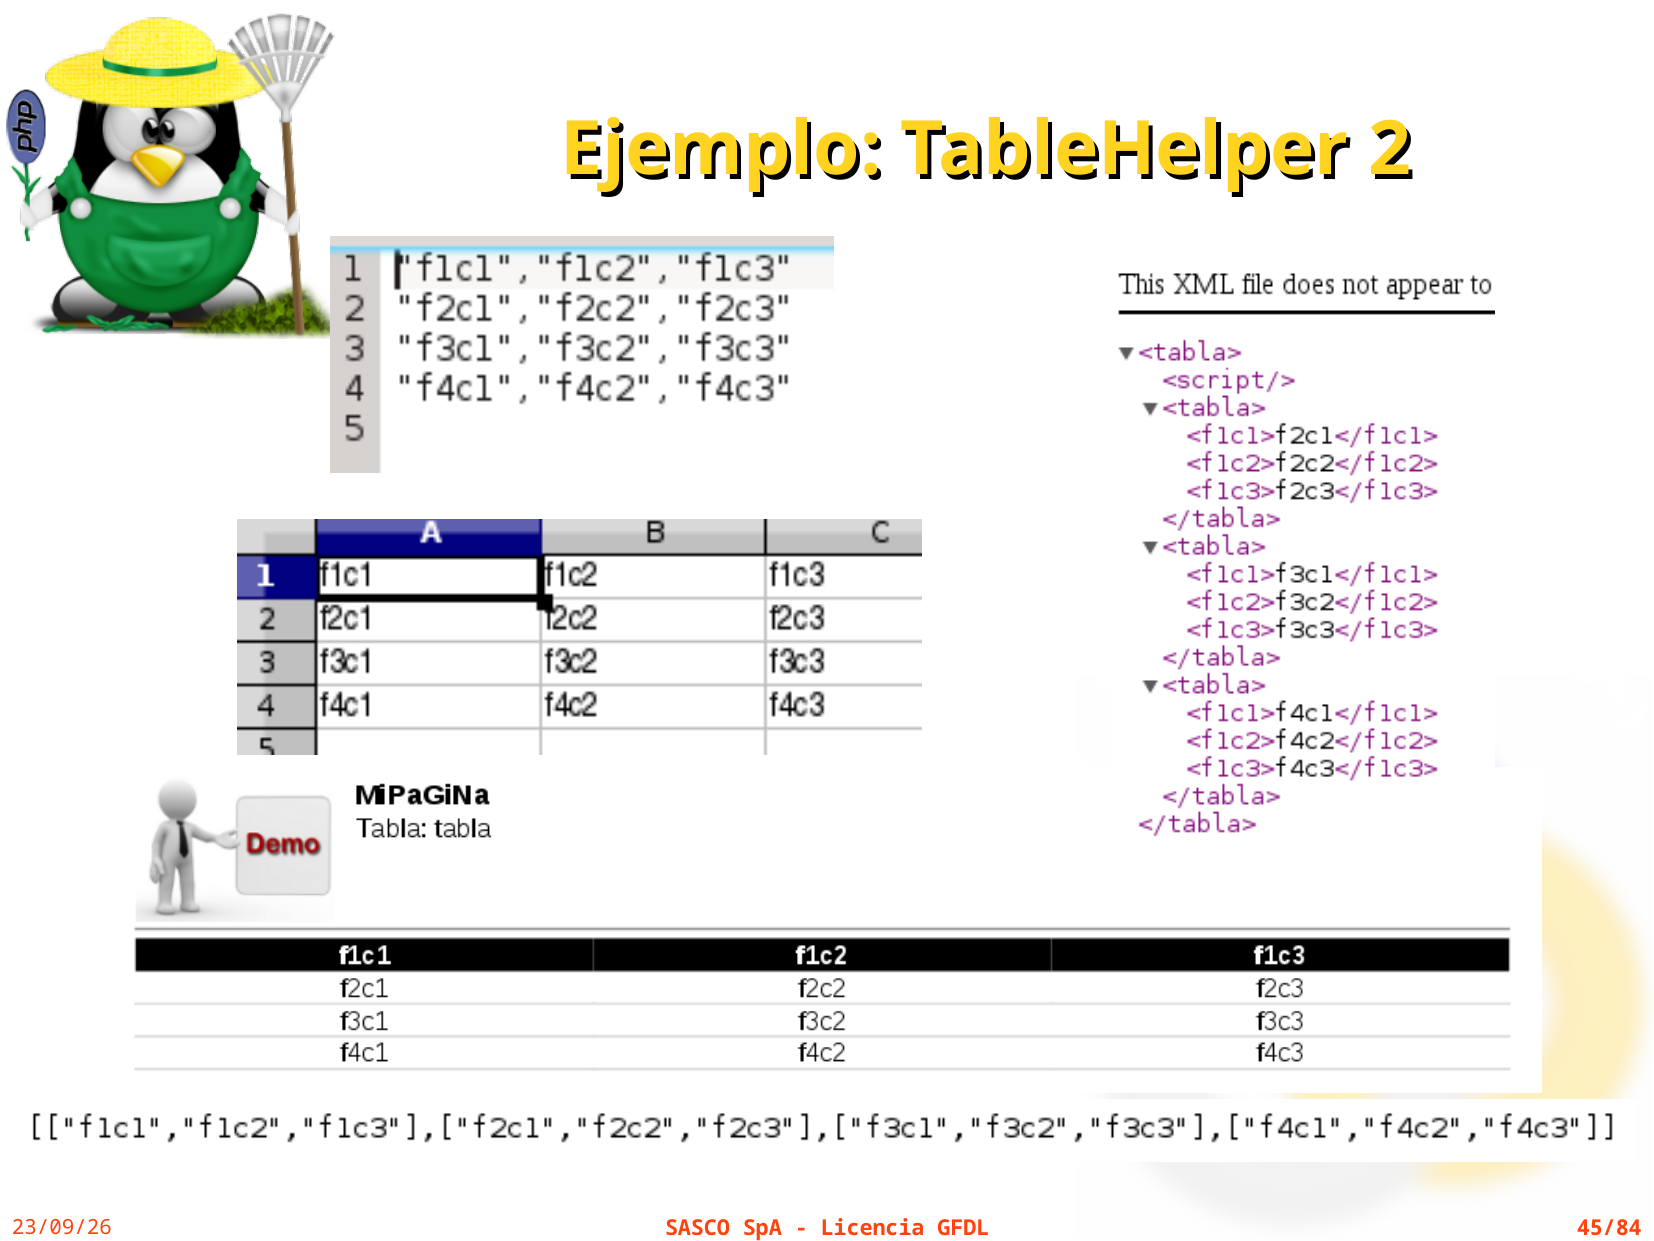

# Ejemplo: TableHelper 2
SASCO SpA - Licencia GFDL
45